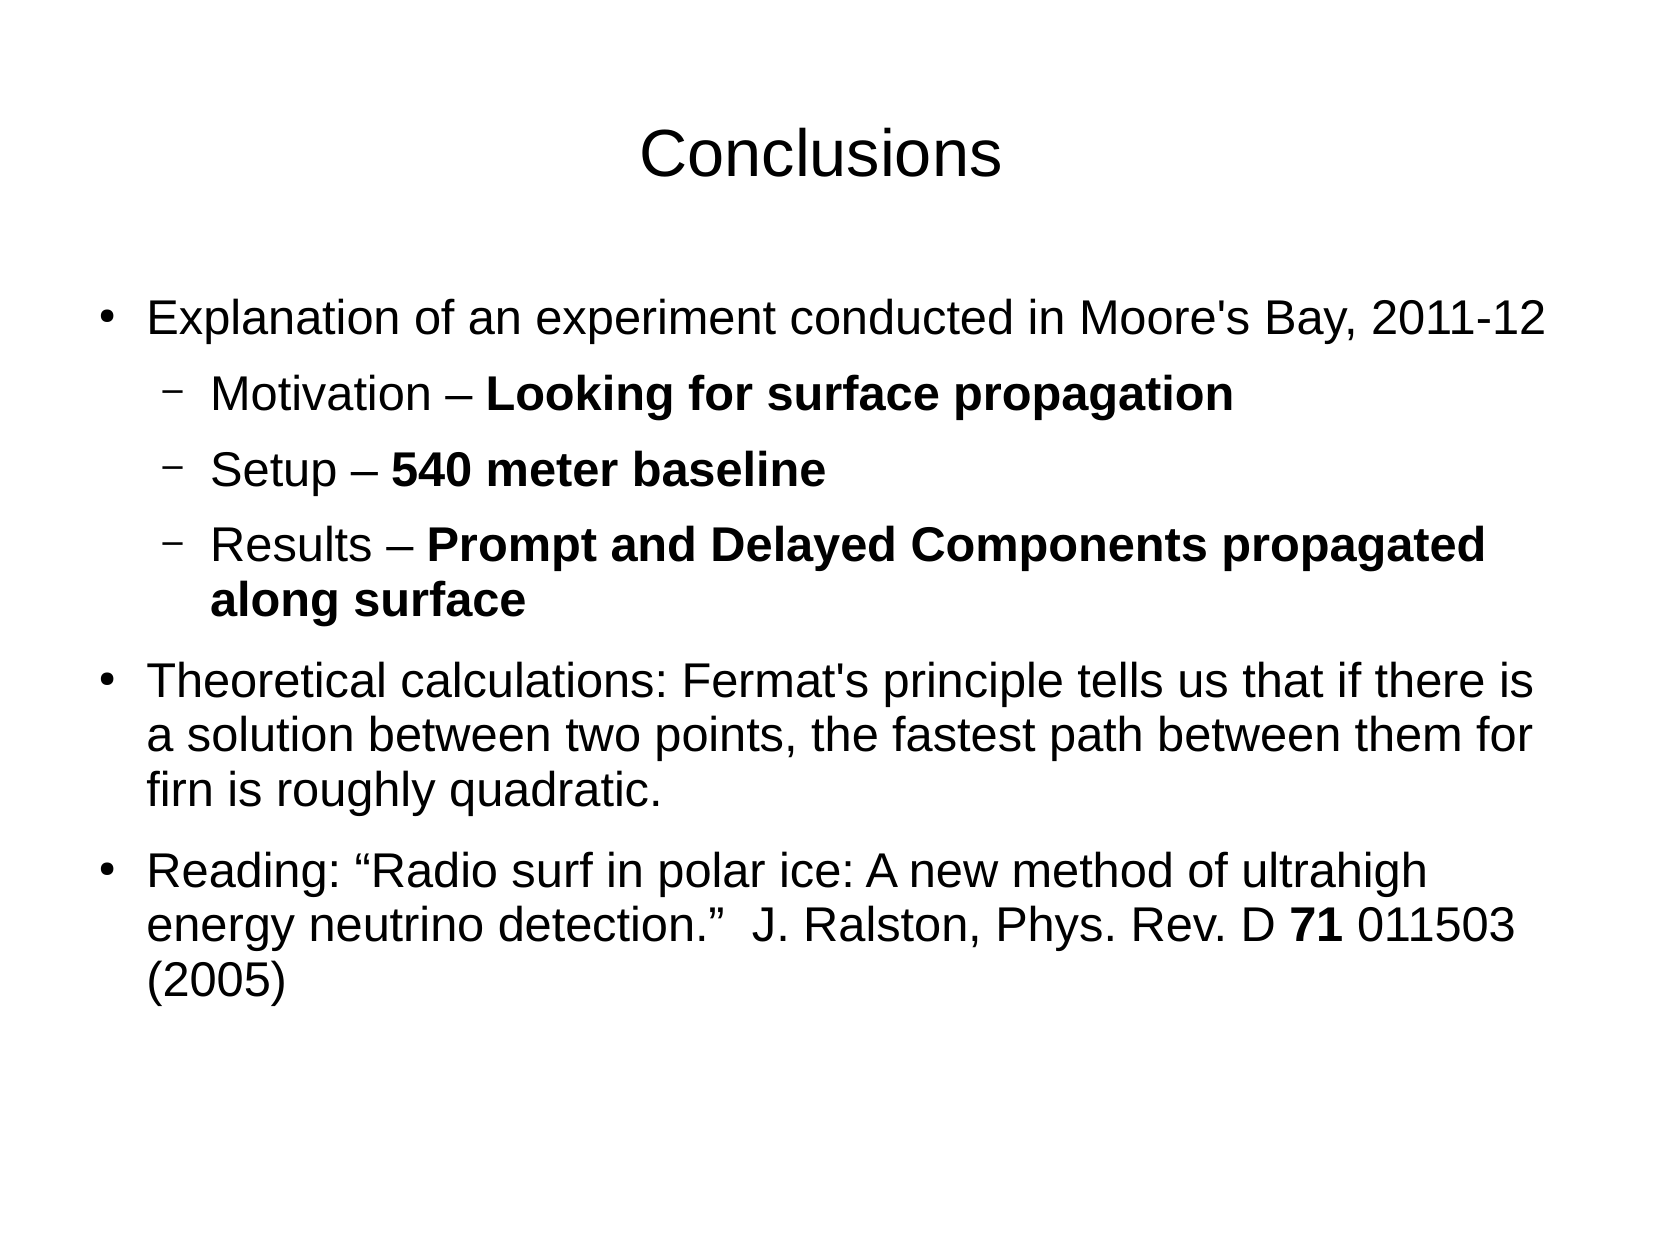

# Conclusions
Explanation of an experiment conducted in Moore's Bay, 2011-12
Motivation – Looking for surface propagation
Setup – 540 meter baseline
Results – Prompt and Delayed Components propagated along surface
Theoretical calculations: Fermat's principle tells us that if there is a solution between two points, the fastest path between them for firn is roughly quadratic.
Reading: “Radio surf in polar ice: A new method of ultrahigh energy neutrino detection.” J. Ralston, Phys. Rev. D 71 011503 (2005)